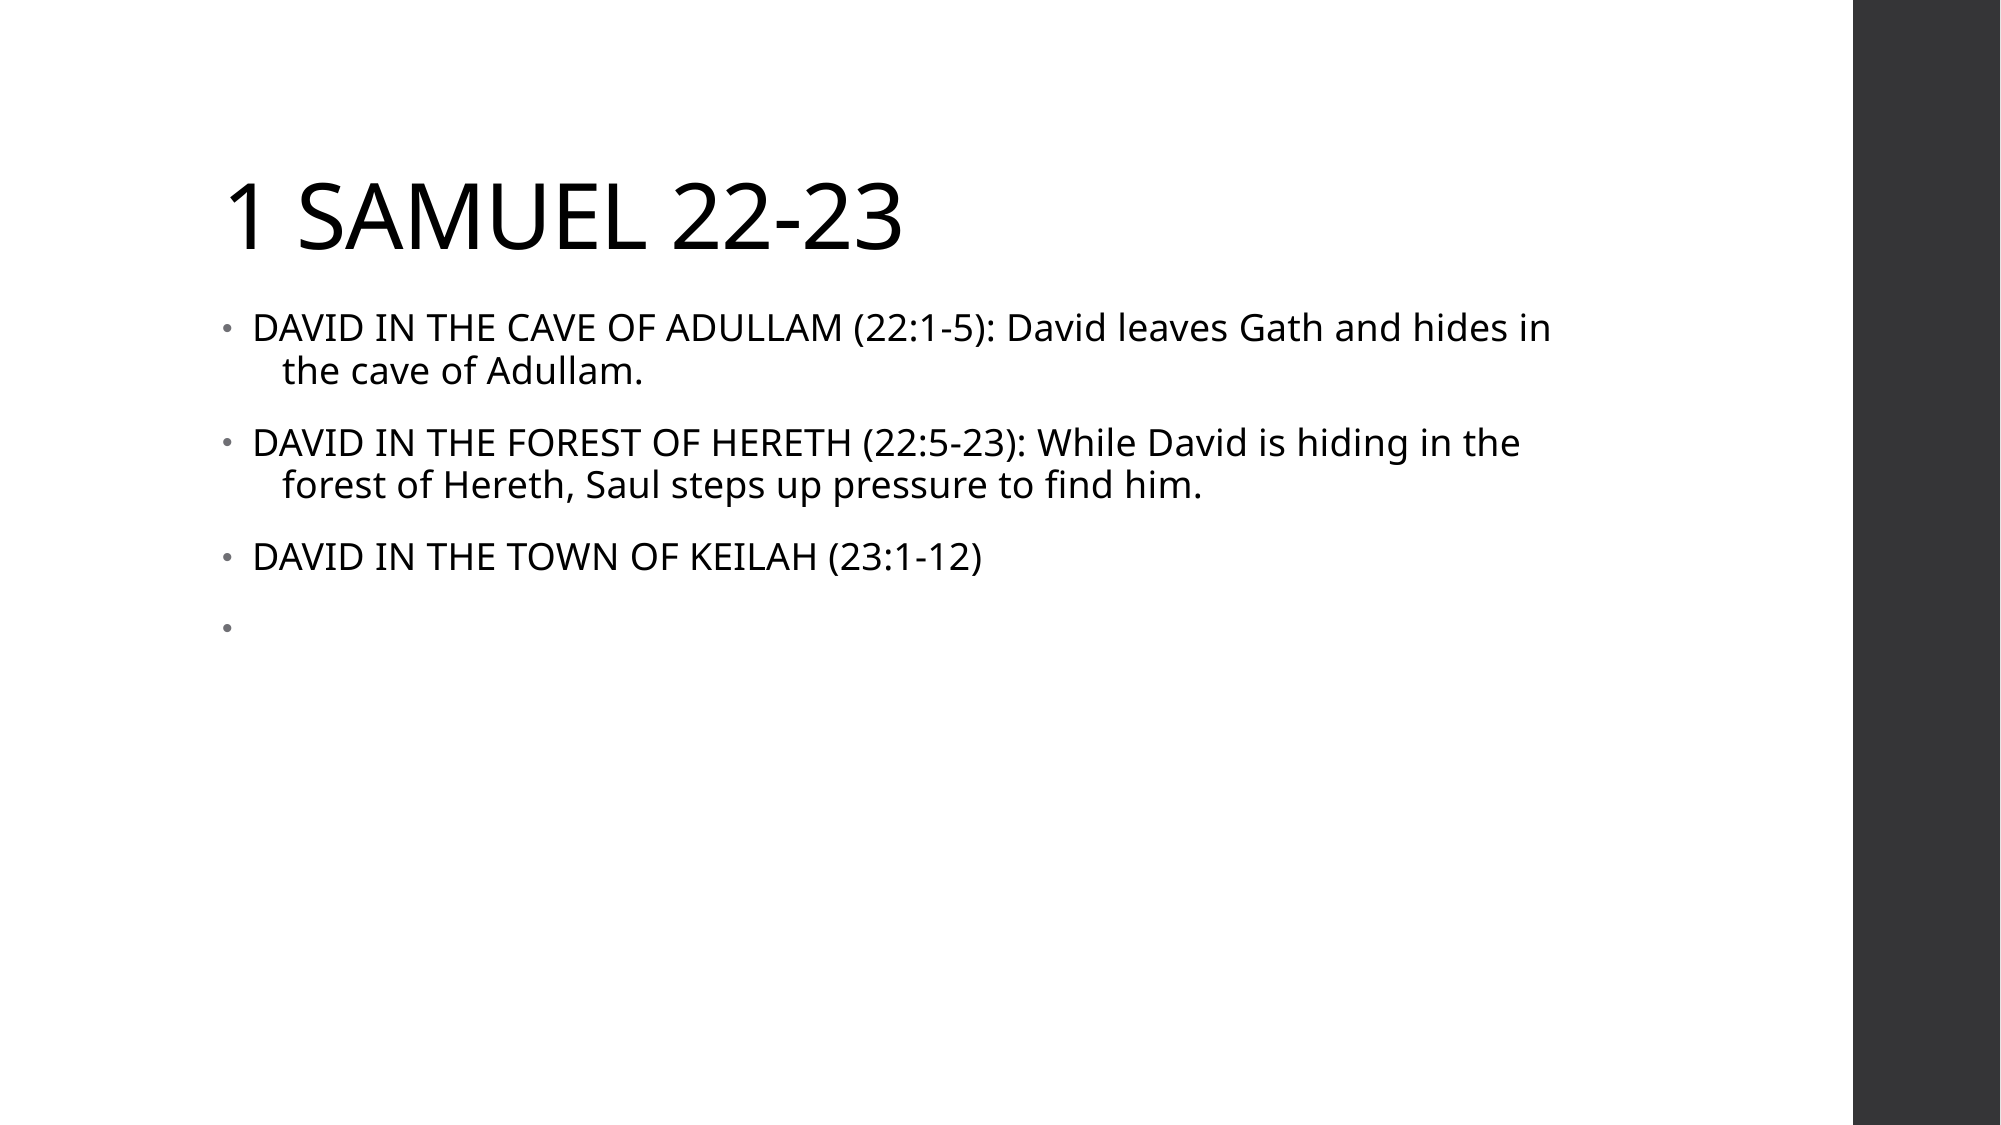

# 1 SAMUEL 22-23
DAVID IN THE CAVE OF ADULLAM (22:1-5): David leaves Gath and hides in the cave of Adullam.
DAVID IN THE FOREST OF HERETH (22:5-23): While David is hiding in the forest of Hereth, Saul steps up pressure to find him.
DAVID IN THE TOWN OF KEILAH (23:1-12)